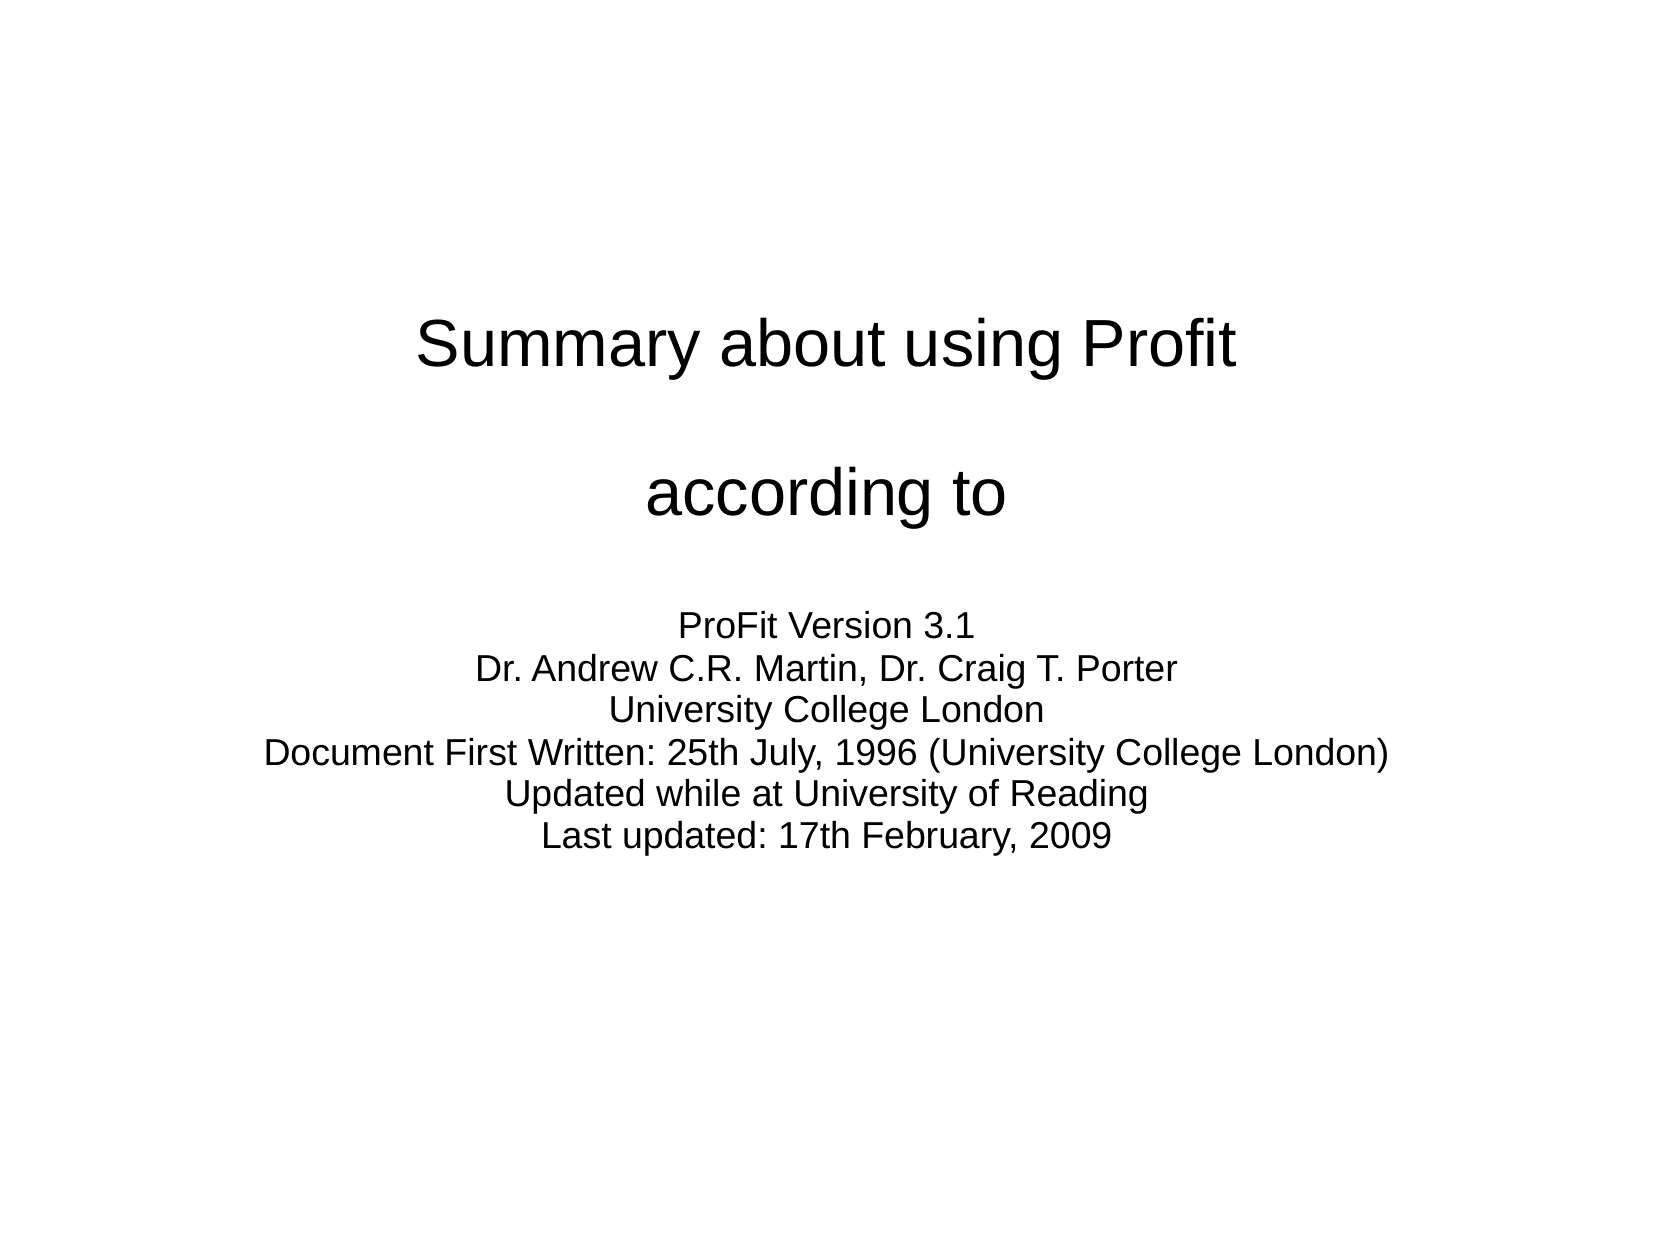

# Summary about using Profit
according to
ProFit Version 3.1
Dr. Andrew C.R. Martin, Dr. Craig T. Porter
University College London
Document First Written: 25th July, 1996 (University College London)
Updated while at University of Reading
Last updated: 17th February, 2009